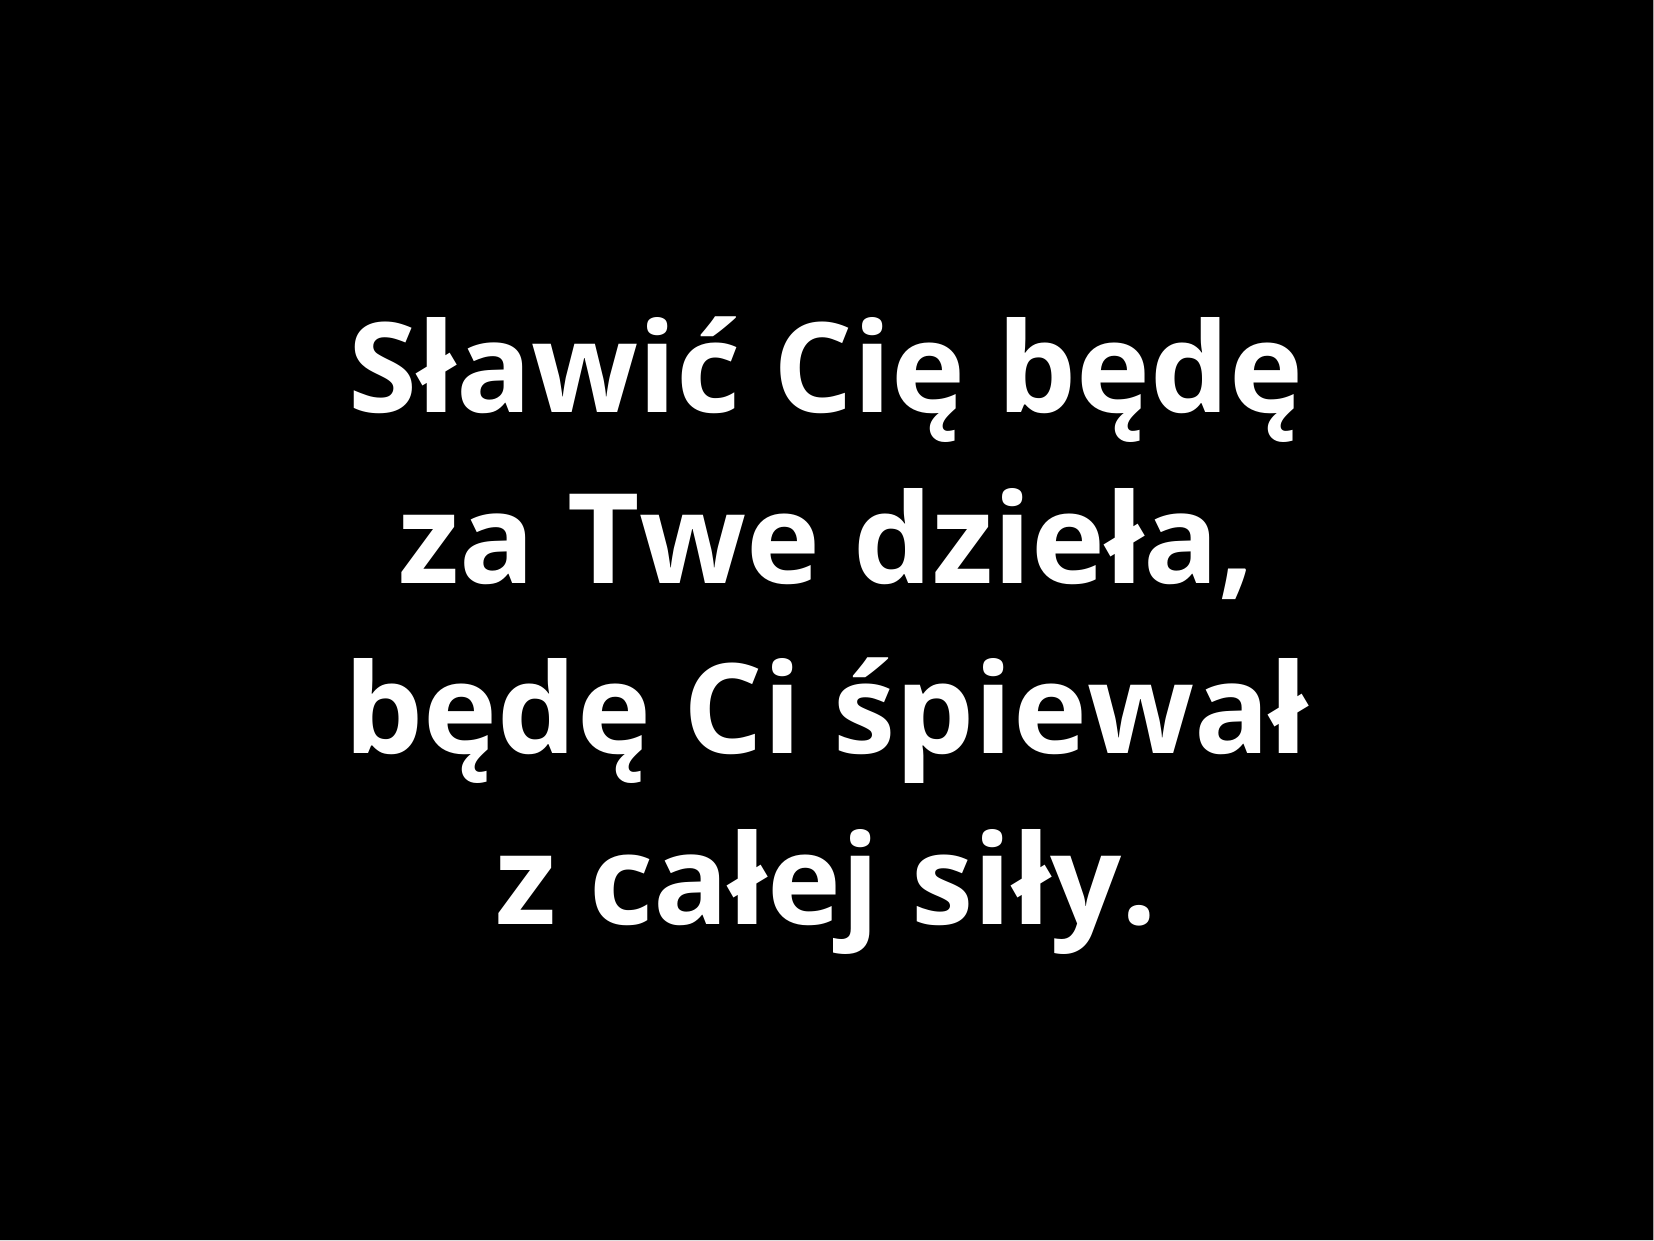

# Sławić Cię będę za Twe dzieła, będę Ci śpiewał z całej siły.